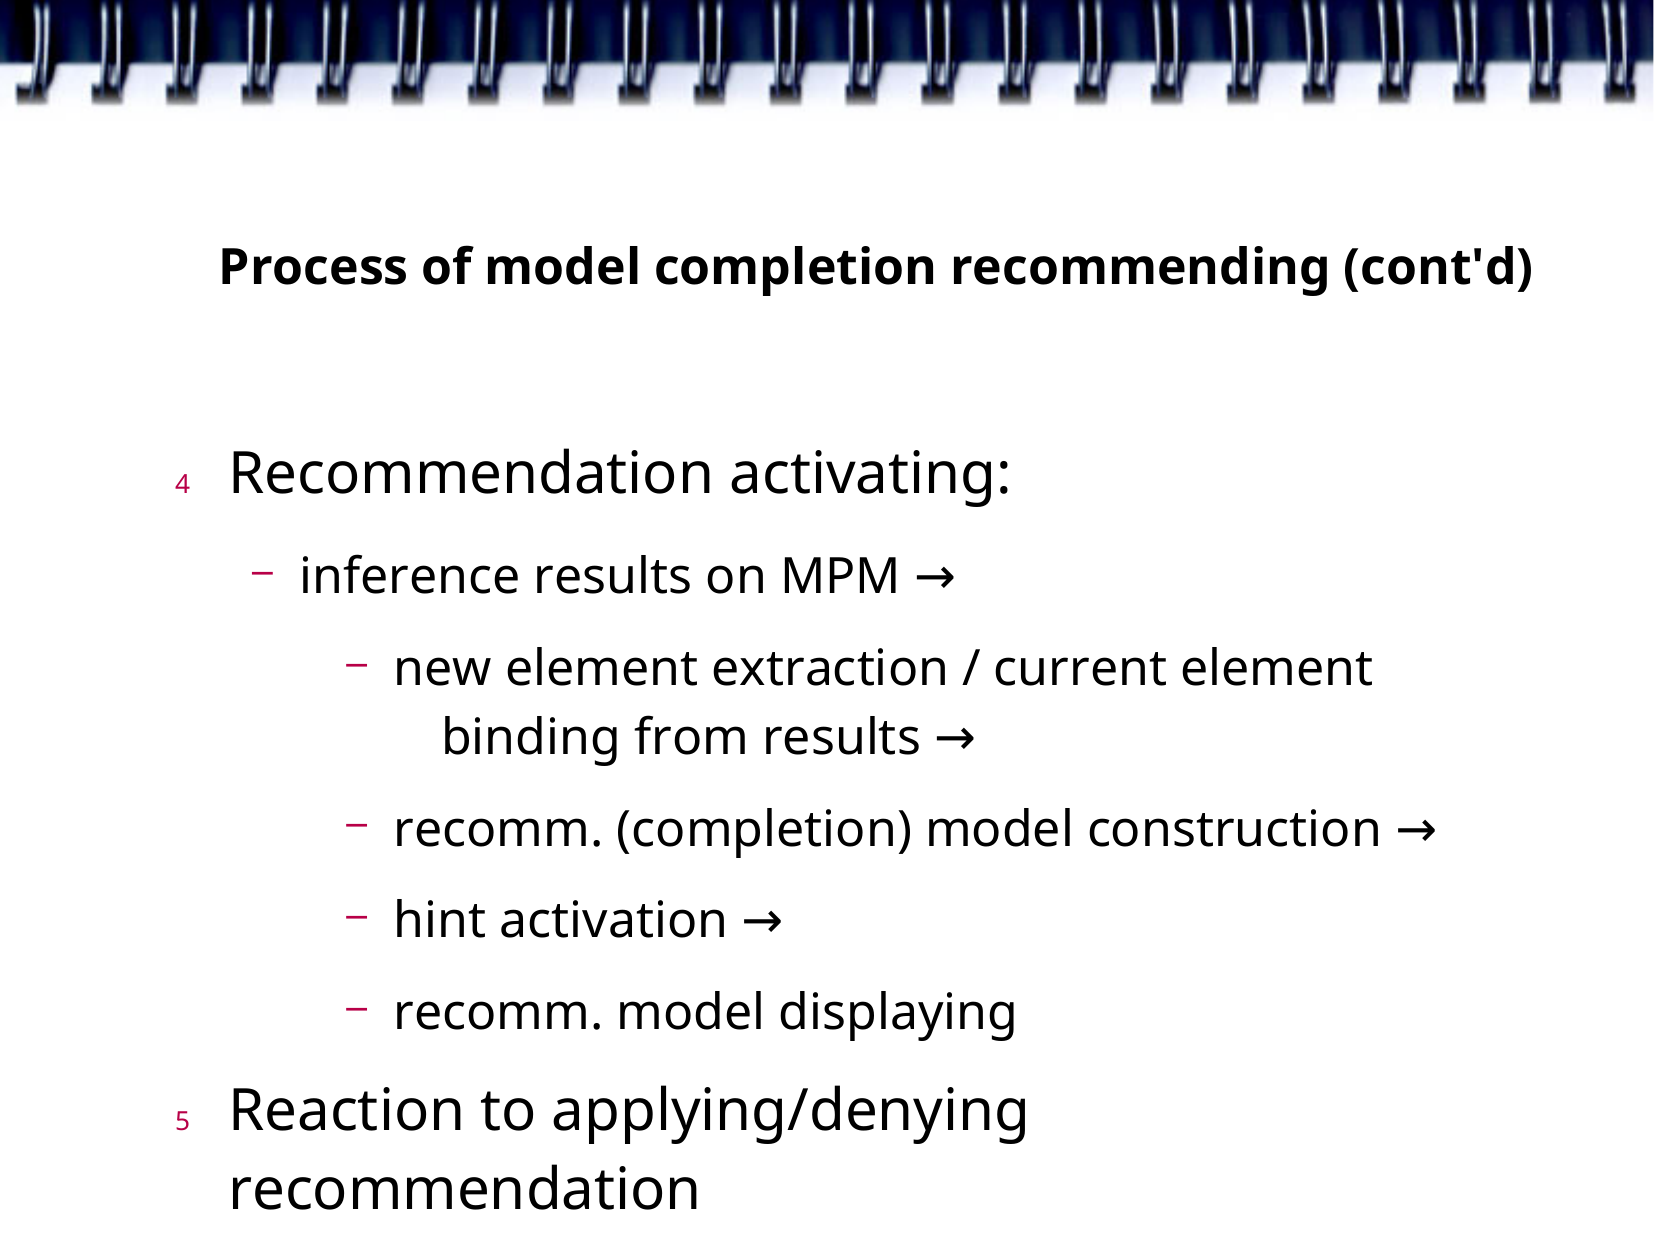

# Process of model completion recommending (cont'd)
Recommendation activating:
inference results on MPM →
new element extraction / current element binding from results →
recomm. (completion) model construction →
hint activation →
recomm. model displaying
Reaction to applying/denying recommendation